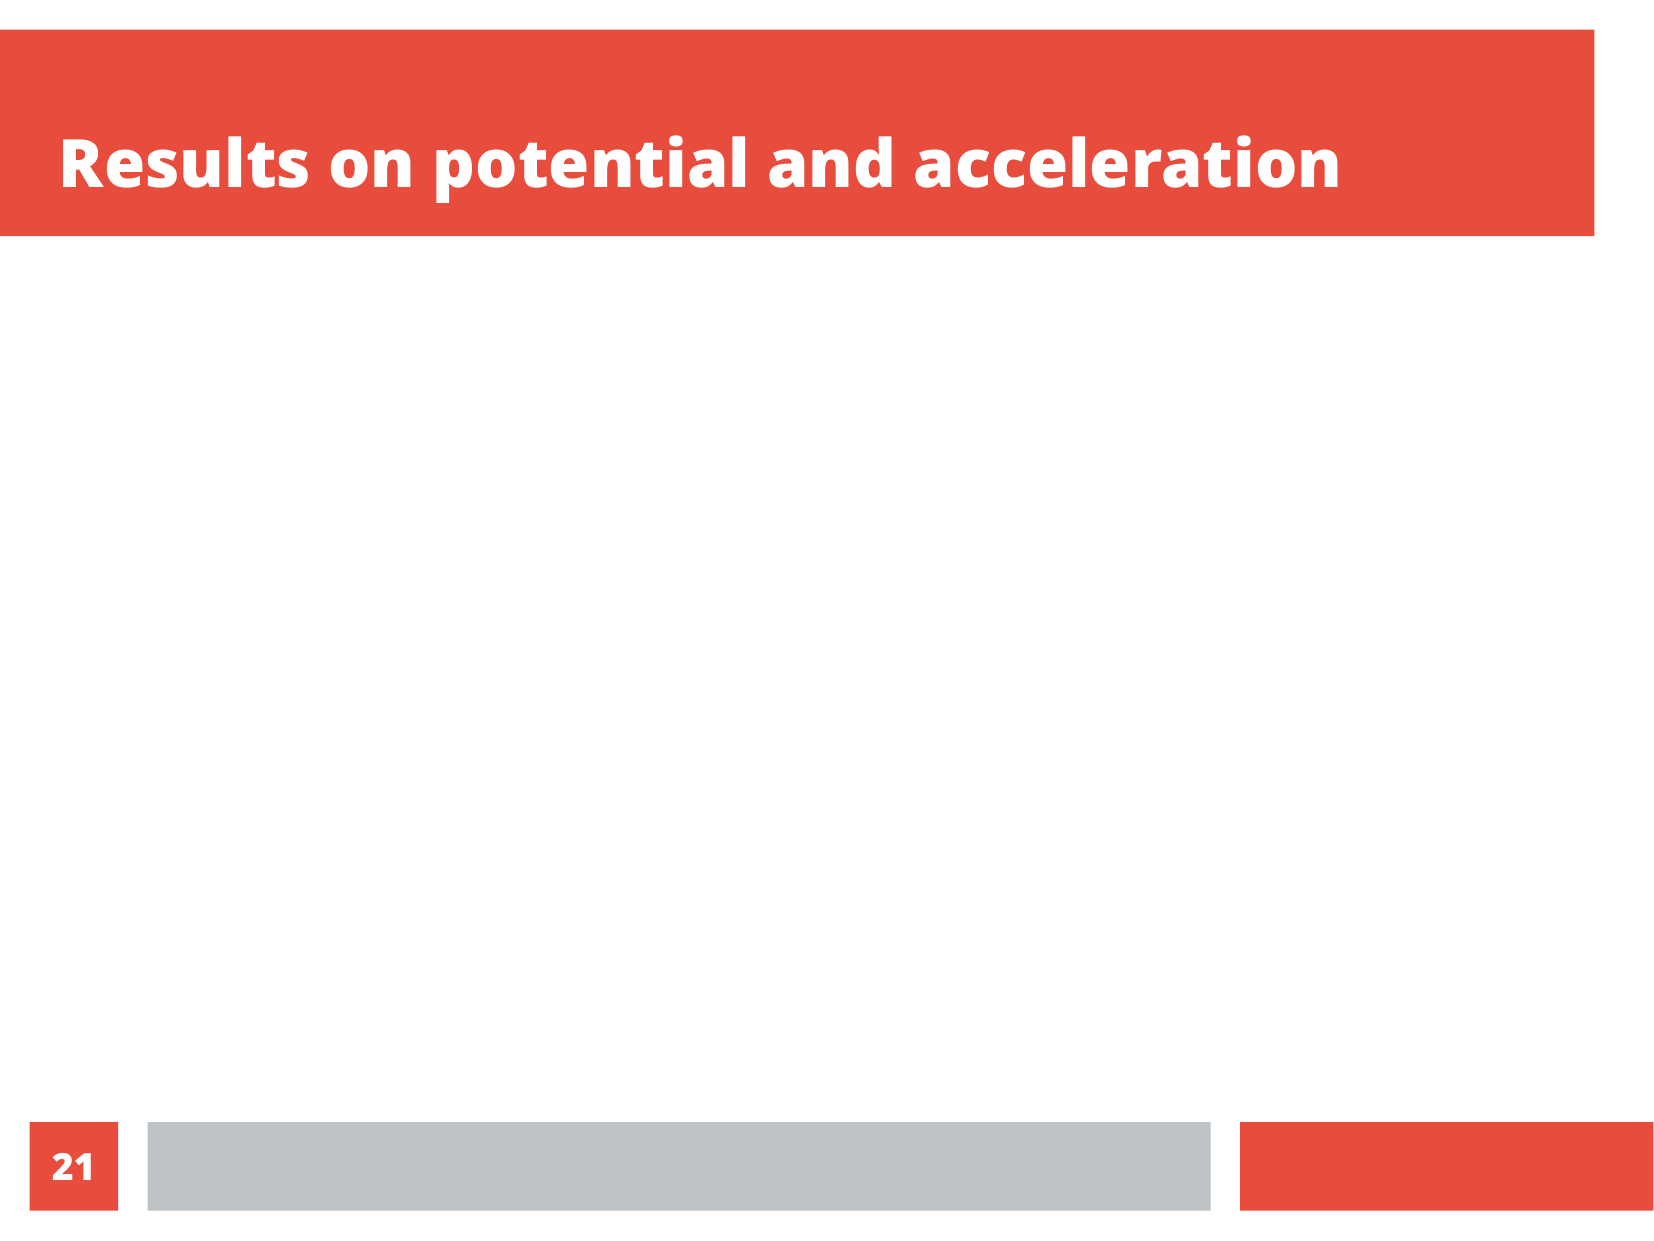

# Results on potential and acceleration
21